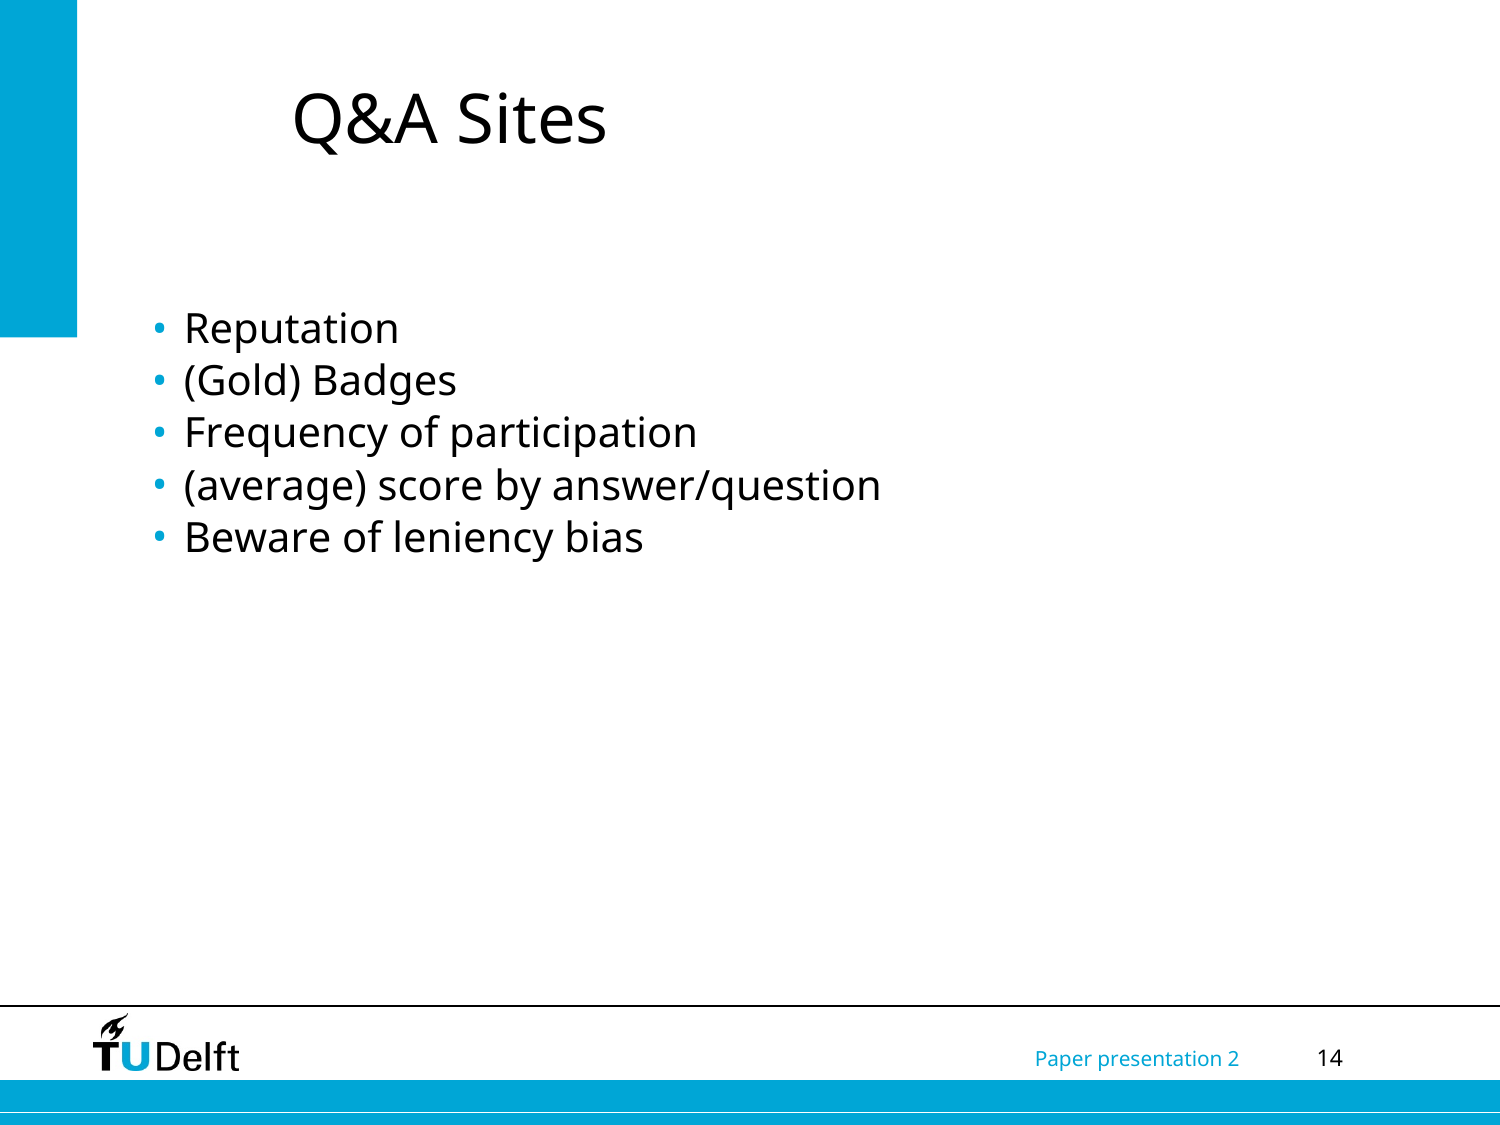

# Q&A Sites
Reputation
(Gold) Badges
Frequency of participation
(average) score by answer/question
Beware of leniency bias